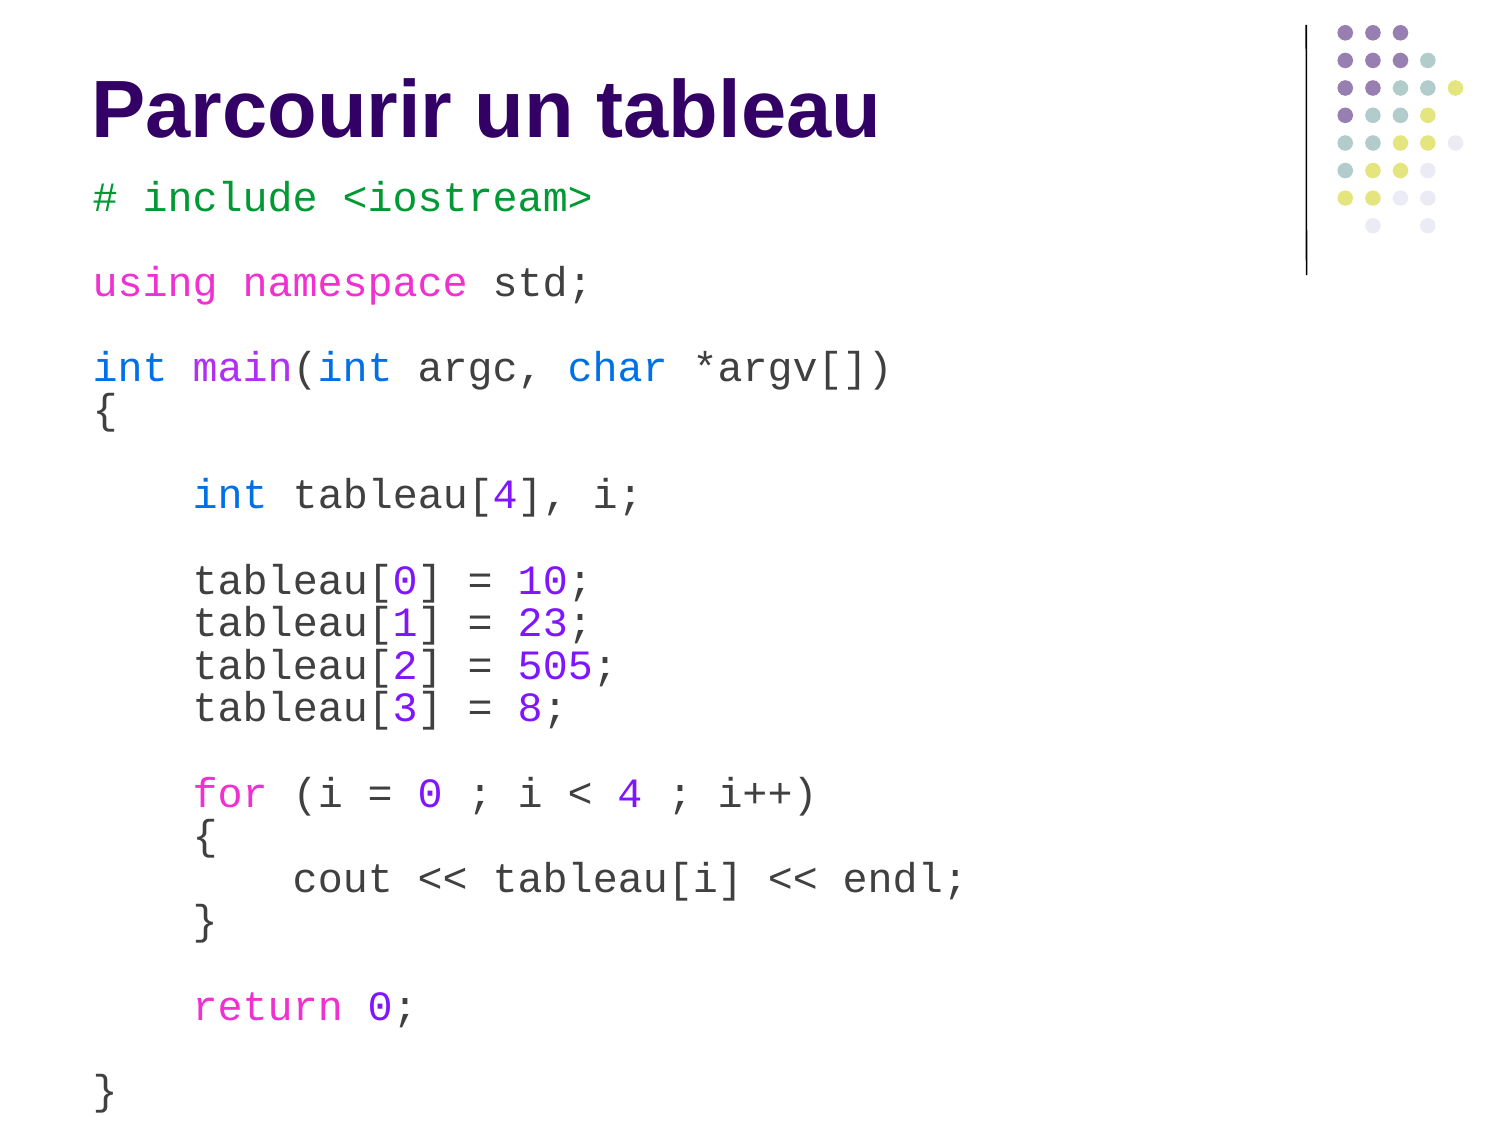

# Parcourir un tableau
# include <iostream>
using namespace std;
int main(int argc, char *argv[])
{
 int tableau[4], i;
 tableau[0] = 10;
 tableau[1] = 23;
 tableau[2] = 505;
 tableau[3] = 8;
 for (i = 0 ; i < 4 ; i++)
 {
 cout << tableau[i] << endl;
 }
 return 0;
}